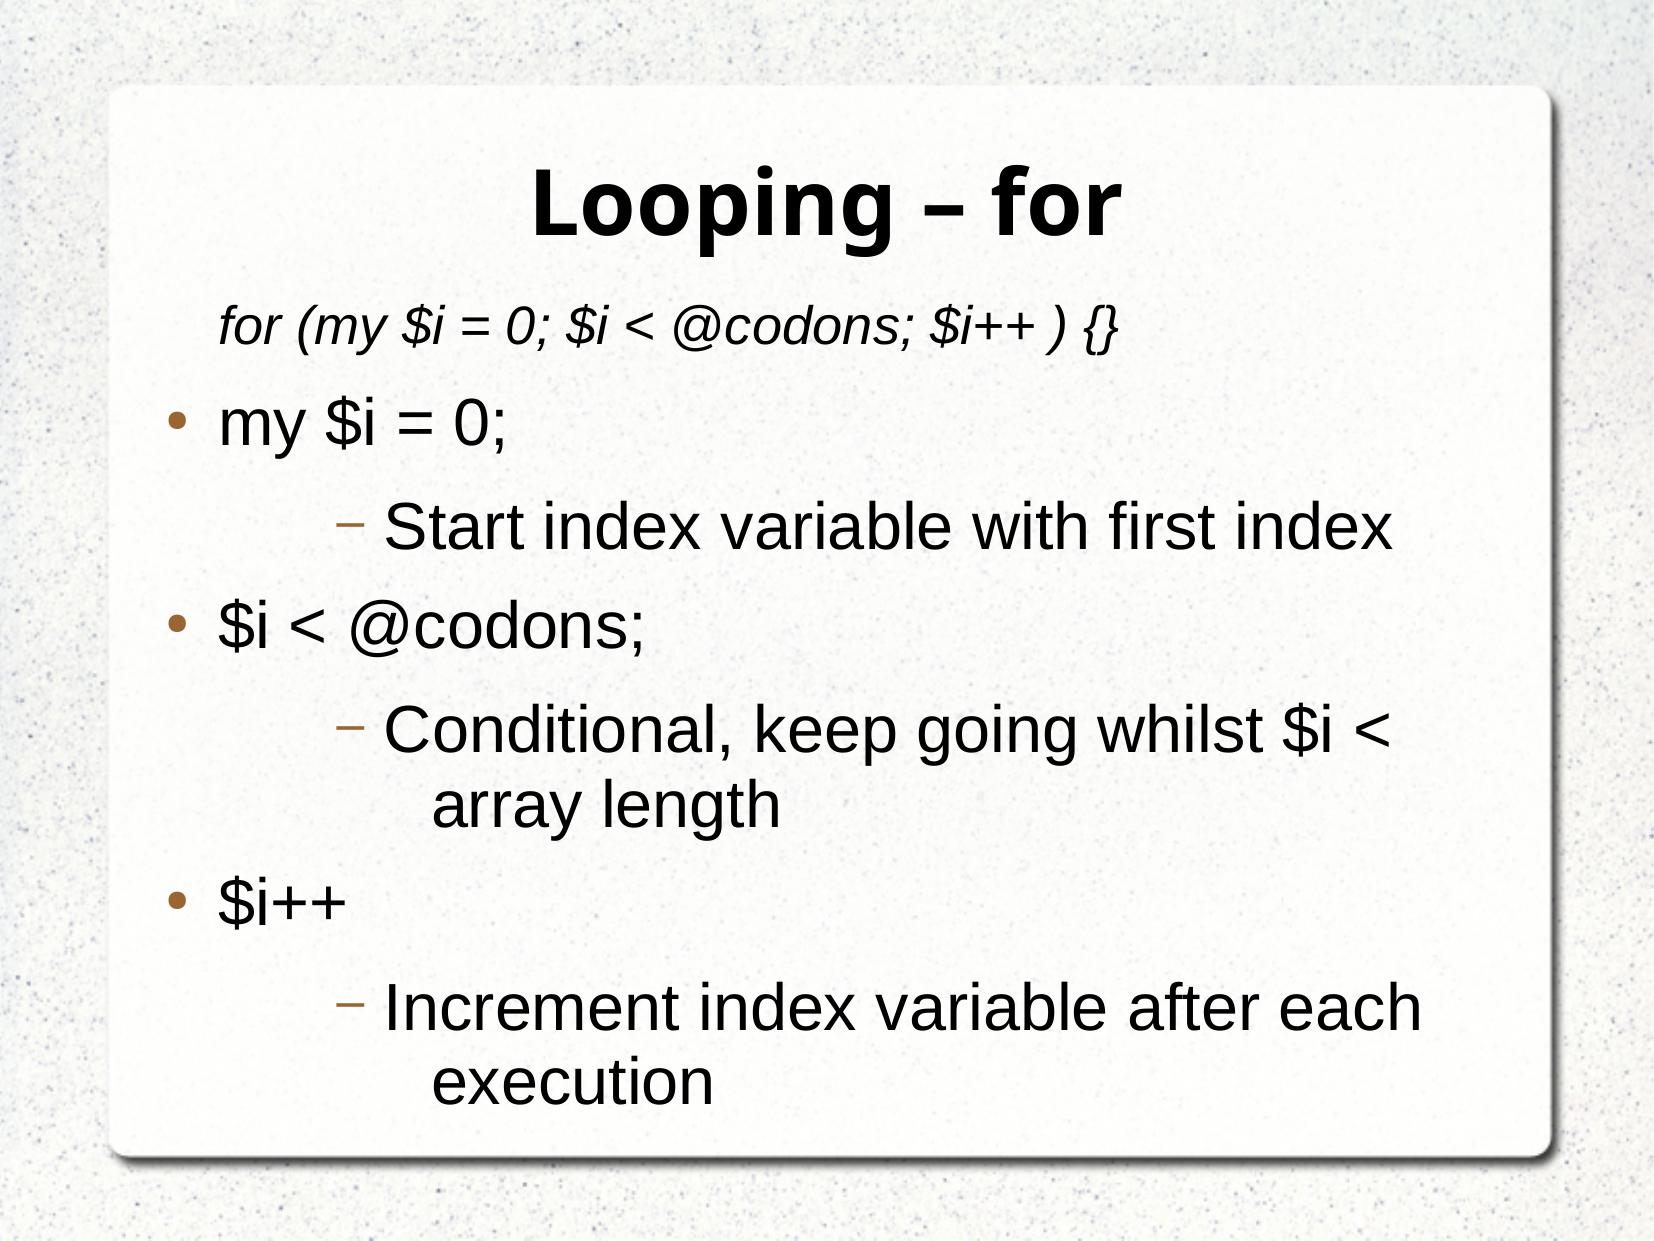

# Looping – for
for (my $i = 0; $i < @codons; $i++ ) {}
my $i = 0;
Start index variable with first index
$i < @codons;
Conditional, keep going whilst $i < array length
$i++
Increment index variable after each execution